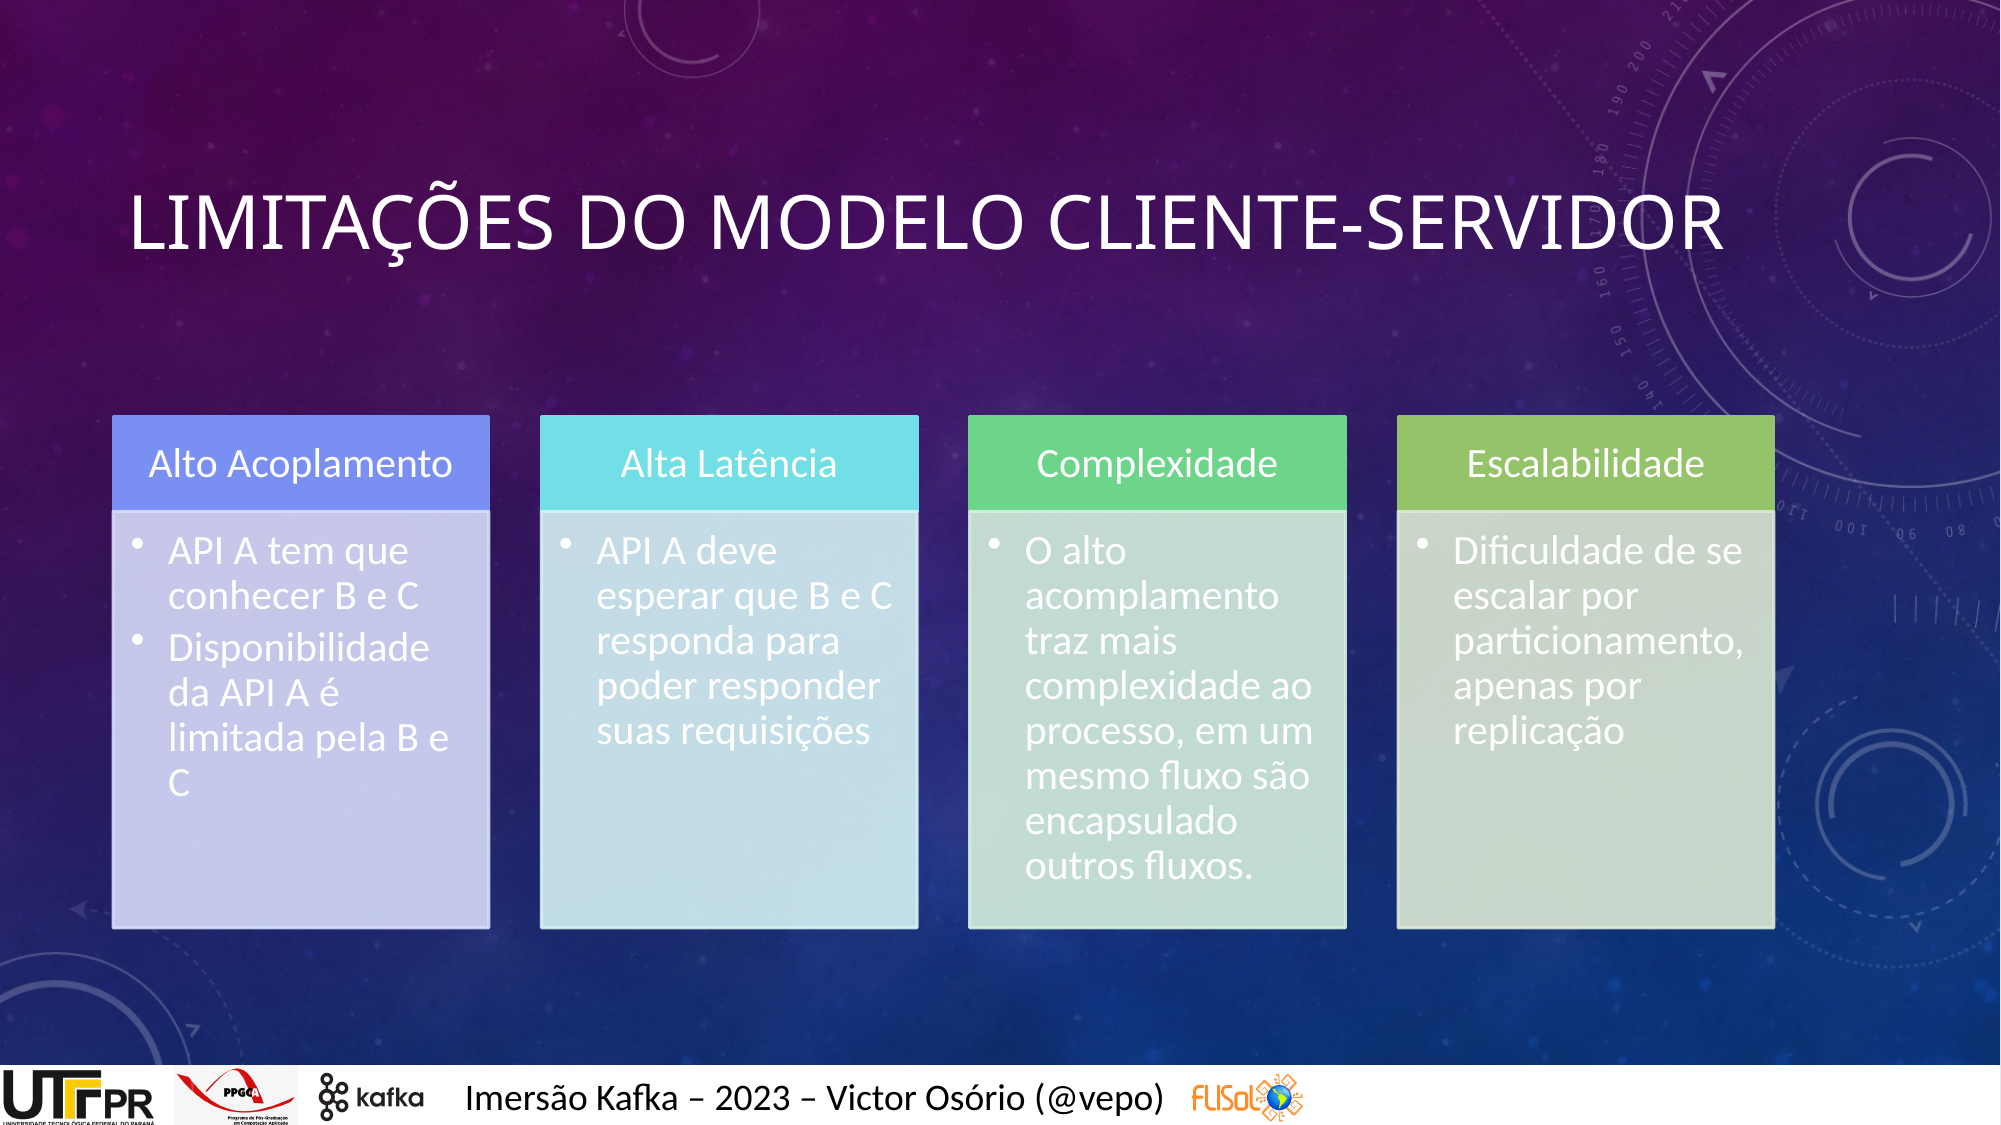

# Limitações do modelo cliente-servidor
Alto Acoplamento
Alta Latência
Complexidade
Escalabilidade
API A tem que conhecer B e C
Disponibilidade da API A é limitada pela B e C
API A deve esperar que B e C responda para poder responder suas requisições
O alto acomplamento traz mais complexidade ao processo, em um mesmo fluxo são encapsulado outros fluxos.
Dificuldade de se escalar por particionamento, apenas por replicação